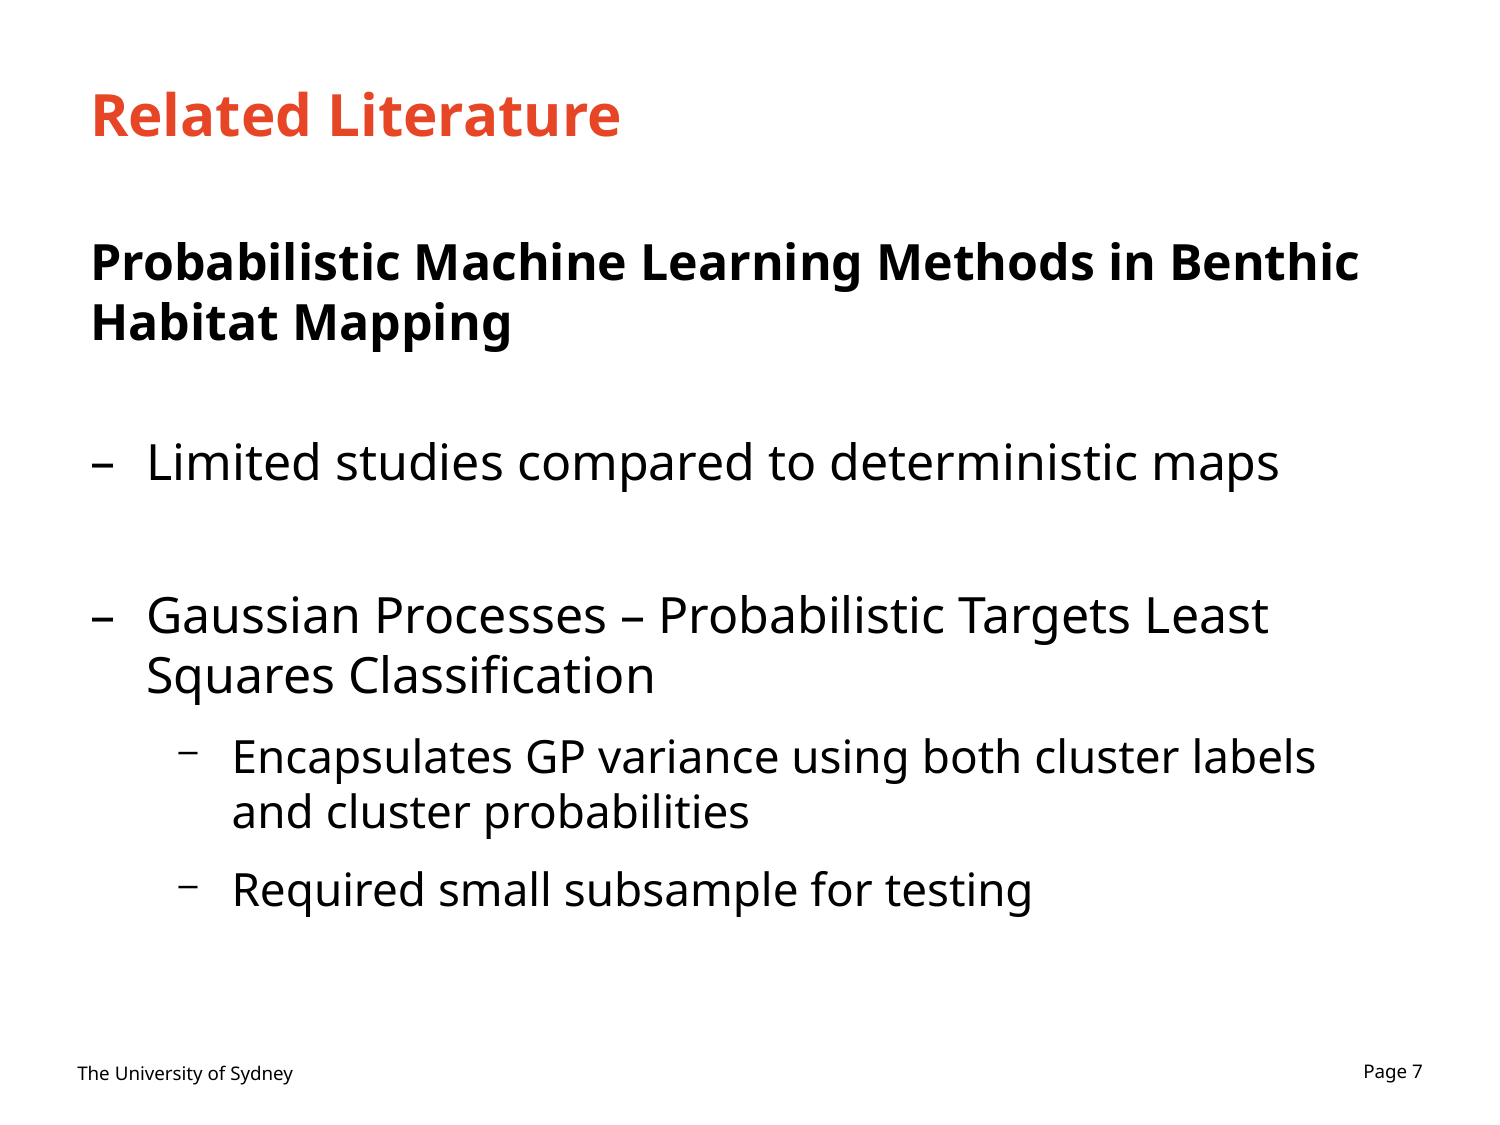

# Related Literature
Probabilistic Machine Learning Methods in Benthic Habitat Mapping
Limited studies compared to deterministic maps
Gaussian Processes – Probabilistic Targets Least Squares Classification
Encapsulates GP variance using both cluster labels and cluster probabilities
Required small subsample for testing